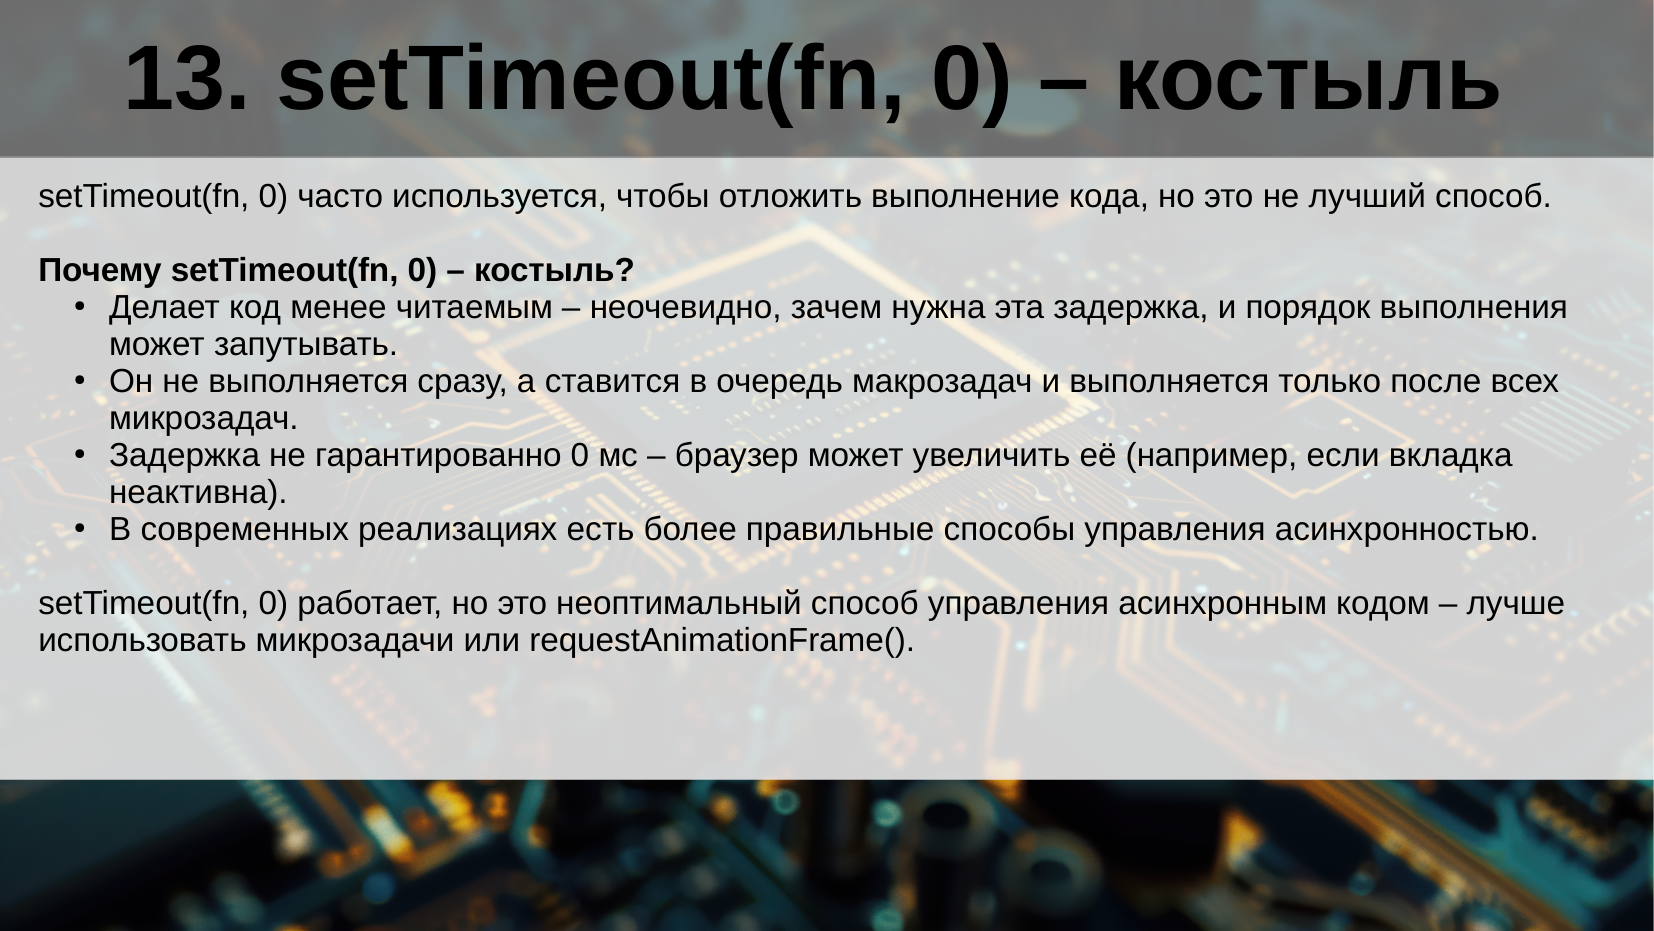

# 13. setTimeout(fn, 0) – костыль
setTimeout(fn, 0) часто используется, чтобы отложить выполнение кода, но это не лучший способ.
Почему setTimeout(fn, 0) – костыль?
Делает код менее читаемым – неочевидно, зачем нужна эта задержка, и порядок выполнения может запутывать.
Он не выполняется сразу, а ставится в очередь макрозадач и выполняется только после всех микрозадач.
Задержка не гарантированно 0 мс – браузер может увеличить её (например, если вкладка неактивна).
В современных реализациях есть более правильные способы управления асинхронностью.
setTimeout(fn, 0) работает, но это неоптимальный способ управления асинхронным кодом – лучше использовать микрозадачи или requestAnimationFrame().